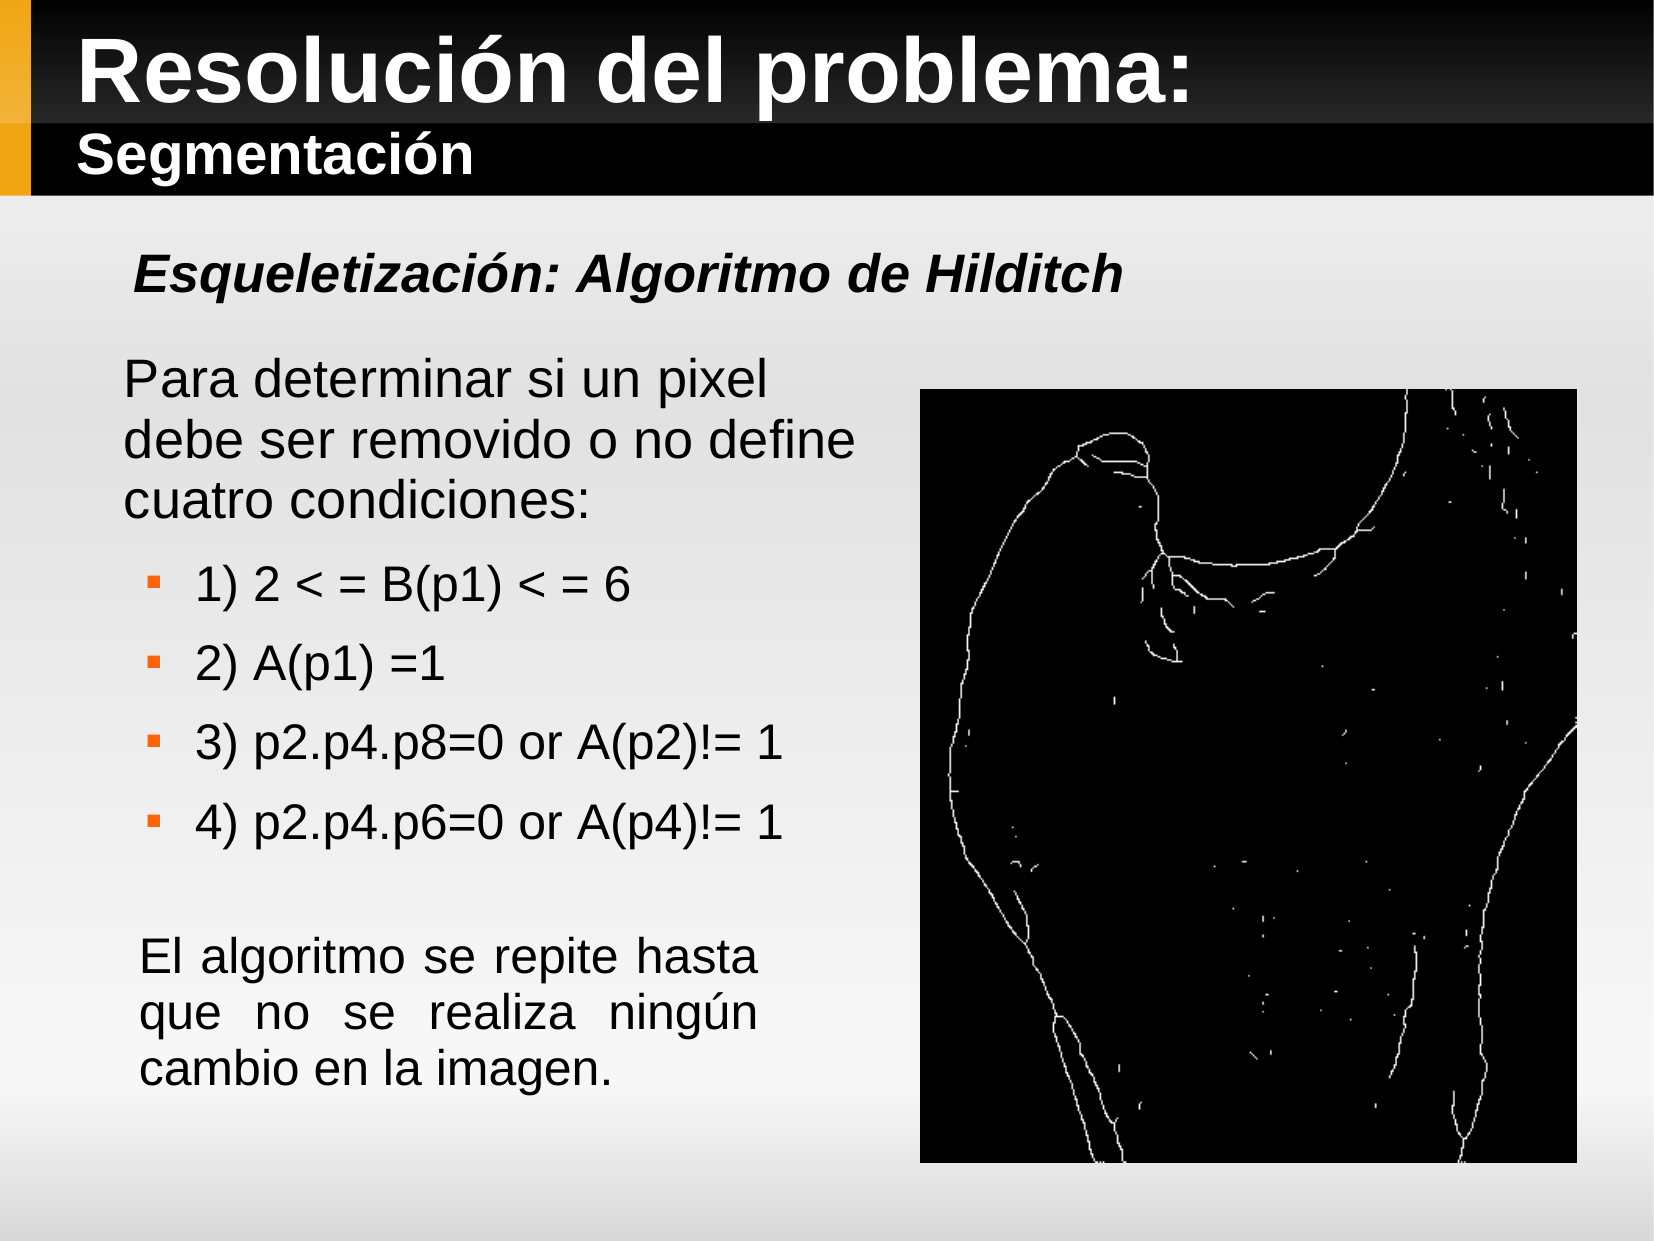

# Resolución del problema: Segmentación
Esqueletización: Algoritmo de Hilditch
Para determinar si un pixel debe ser removido o no define cuatro condiciones:
1) 2 < = B(p1) < = 6
2) A(p1) =1
3) p2.p4.p8=0 or A(p2)!= 1
4) p2.p4.p6=0 or A(p4)!= 1
El algoritmo se repite hasta que no se realiza ningún cambio en la imagen.